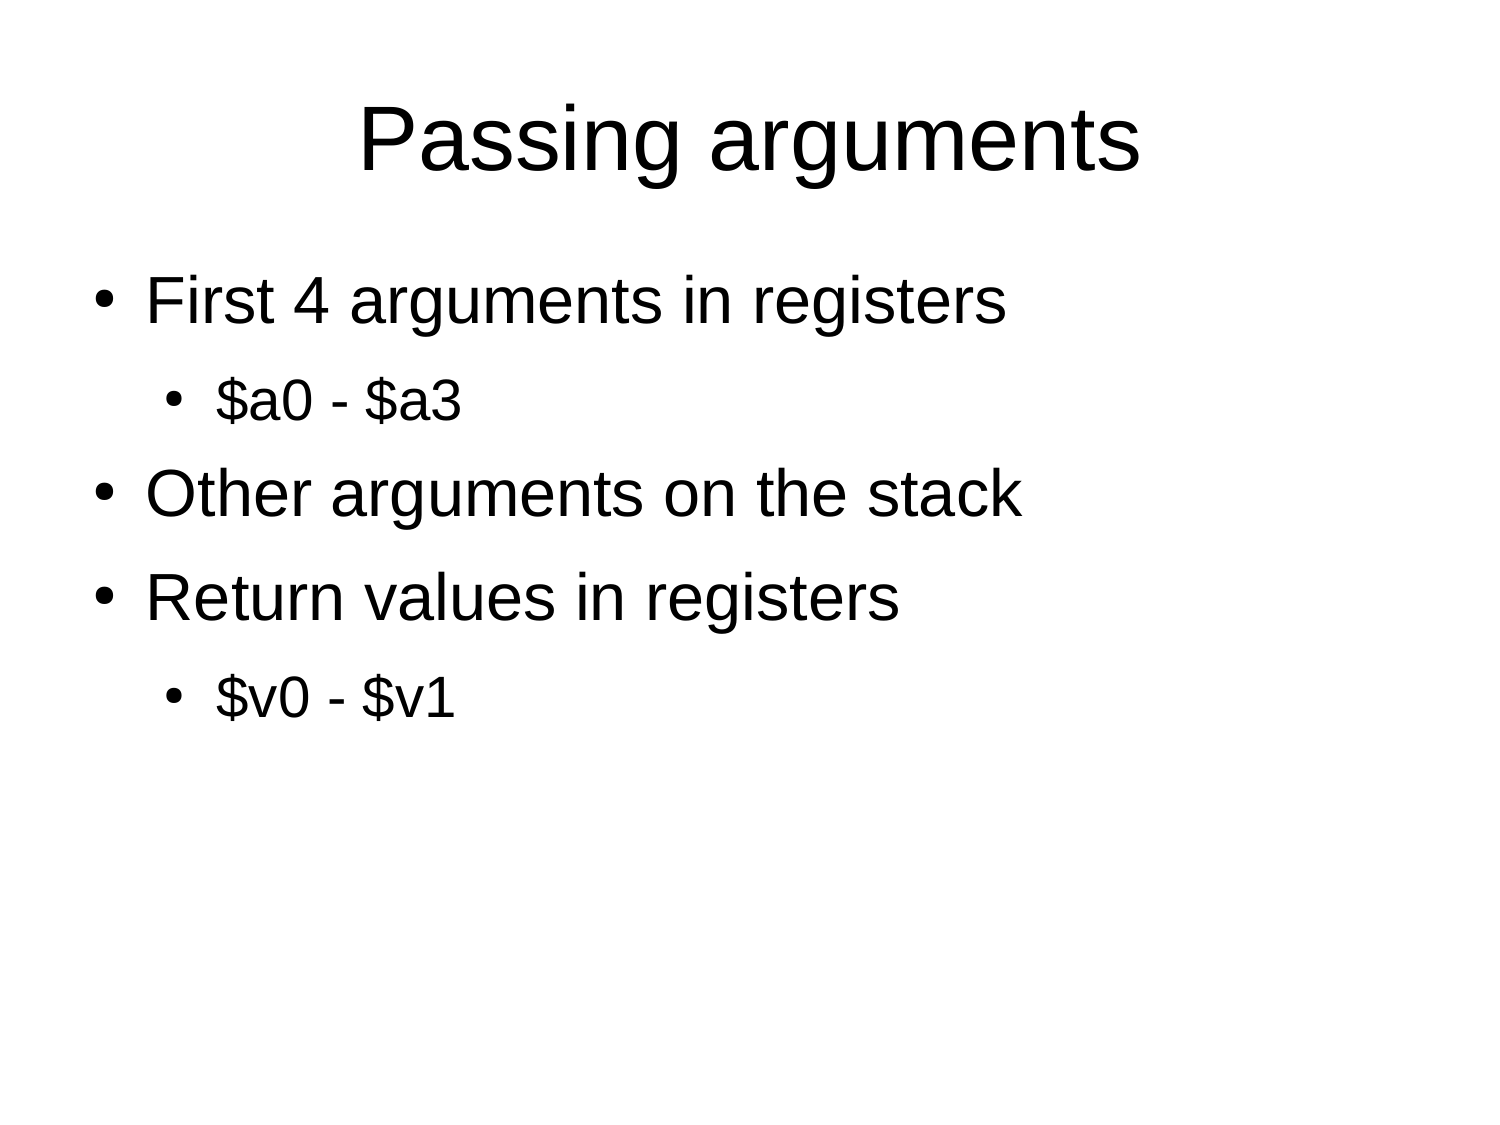

# Passing arguments
First 4 arguments in registers
$a0 - $a3
Other arguments on the stack
Return values in registers
$v0 - $v1